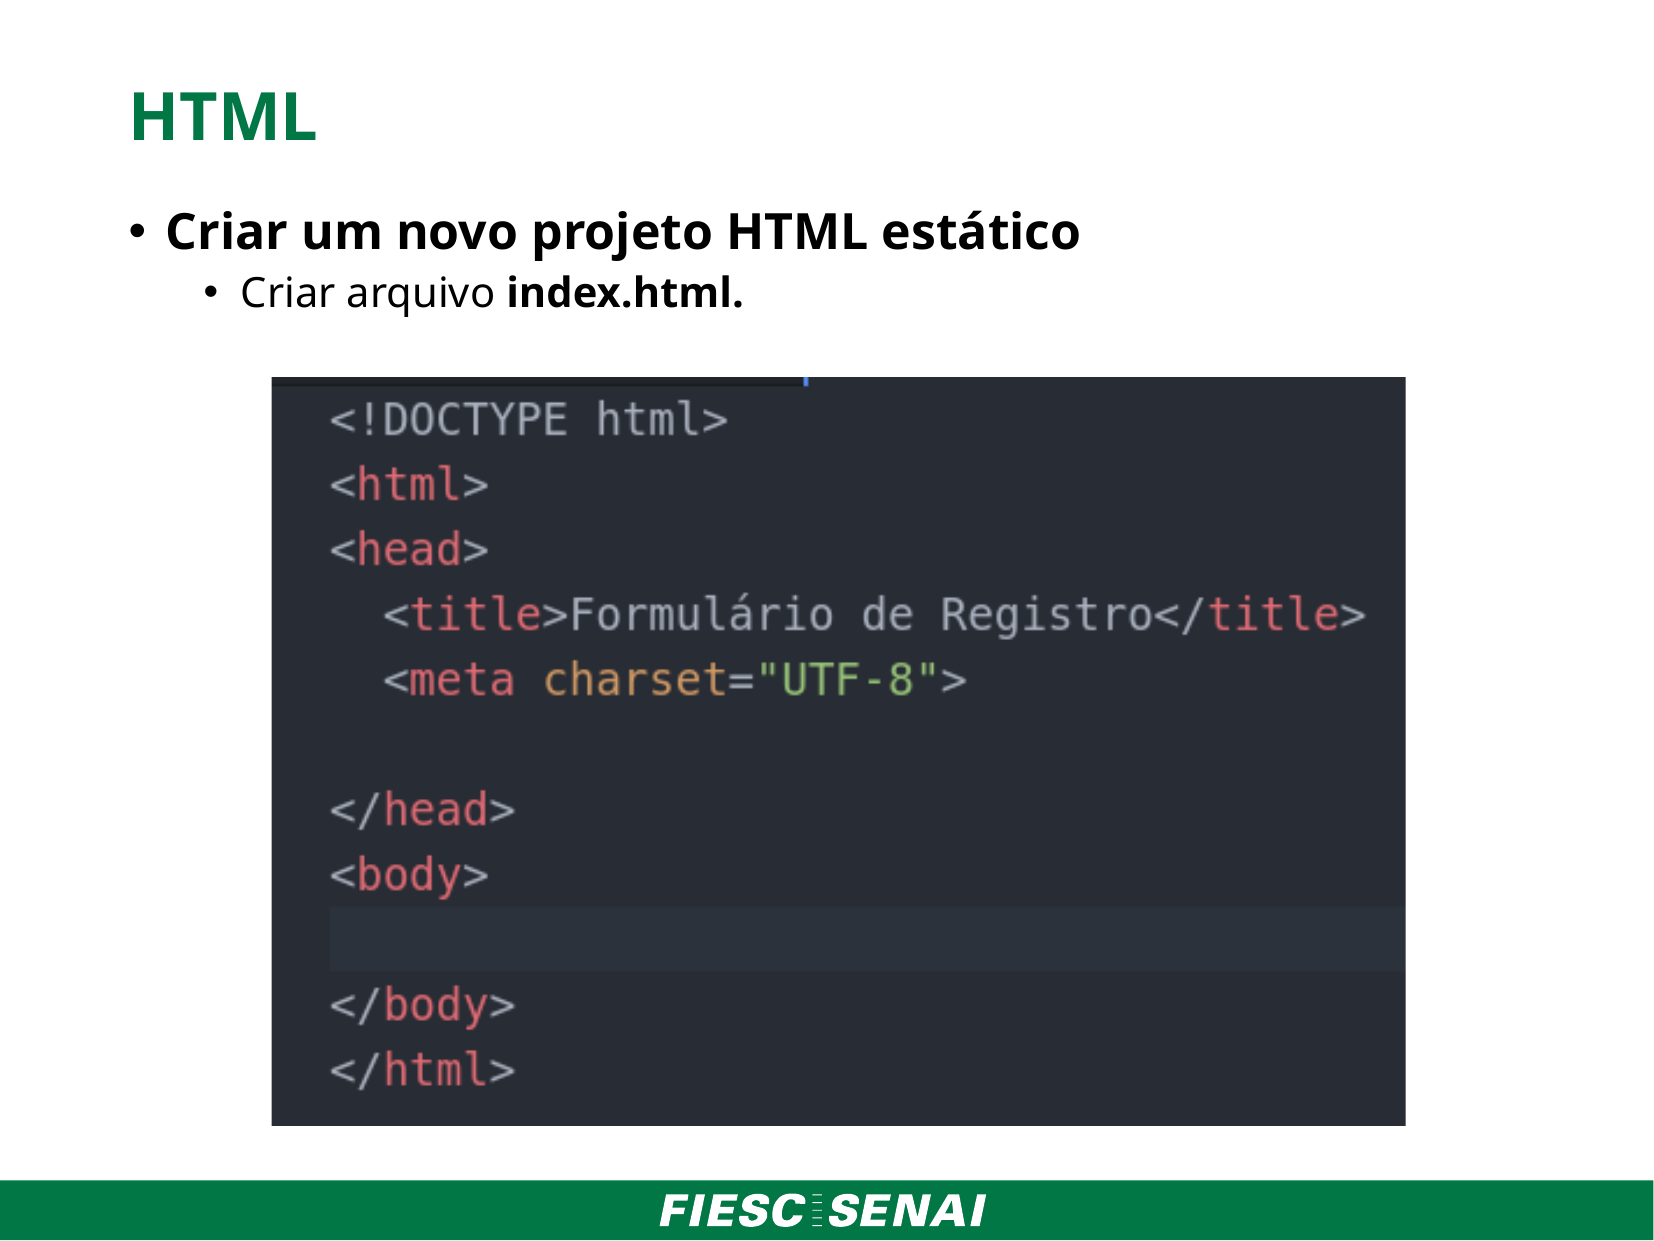

HTML
Criar um novo projeto HTML estático
Criar arquivo index.html.